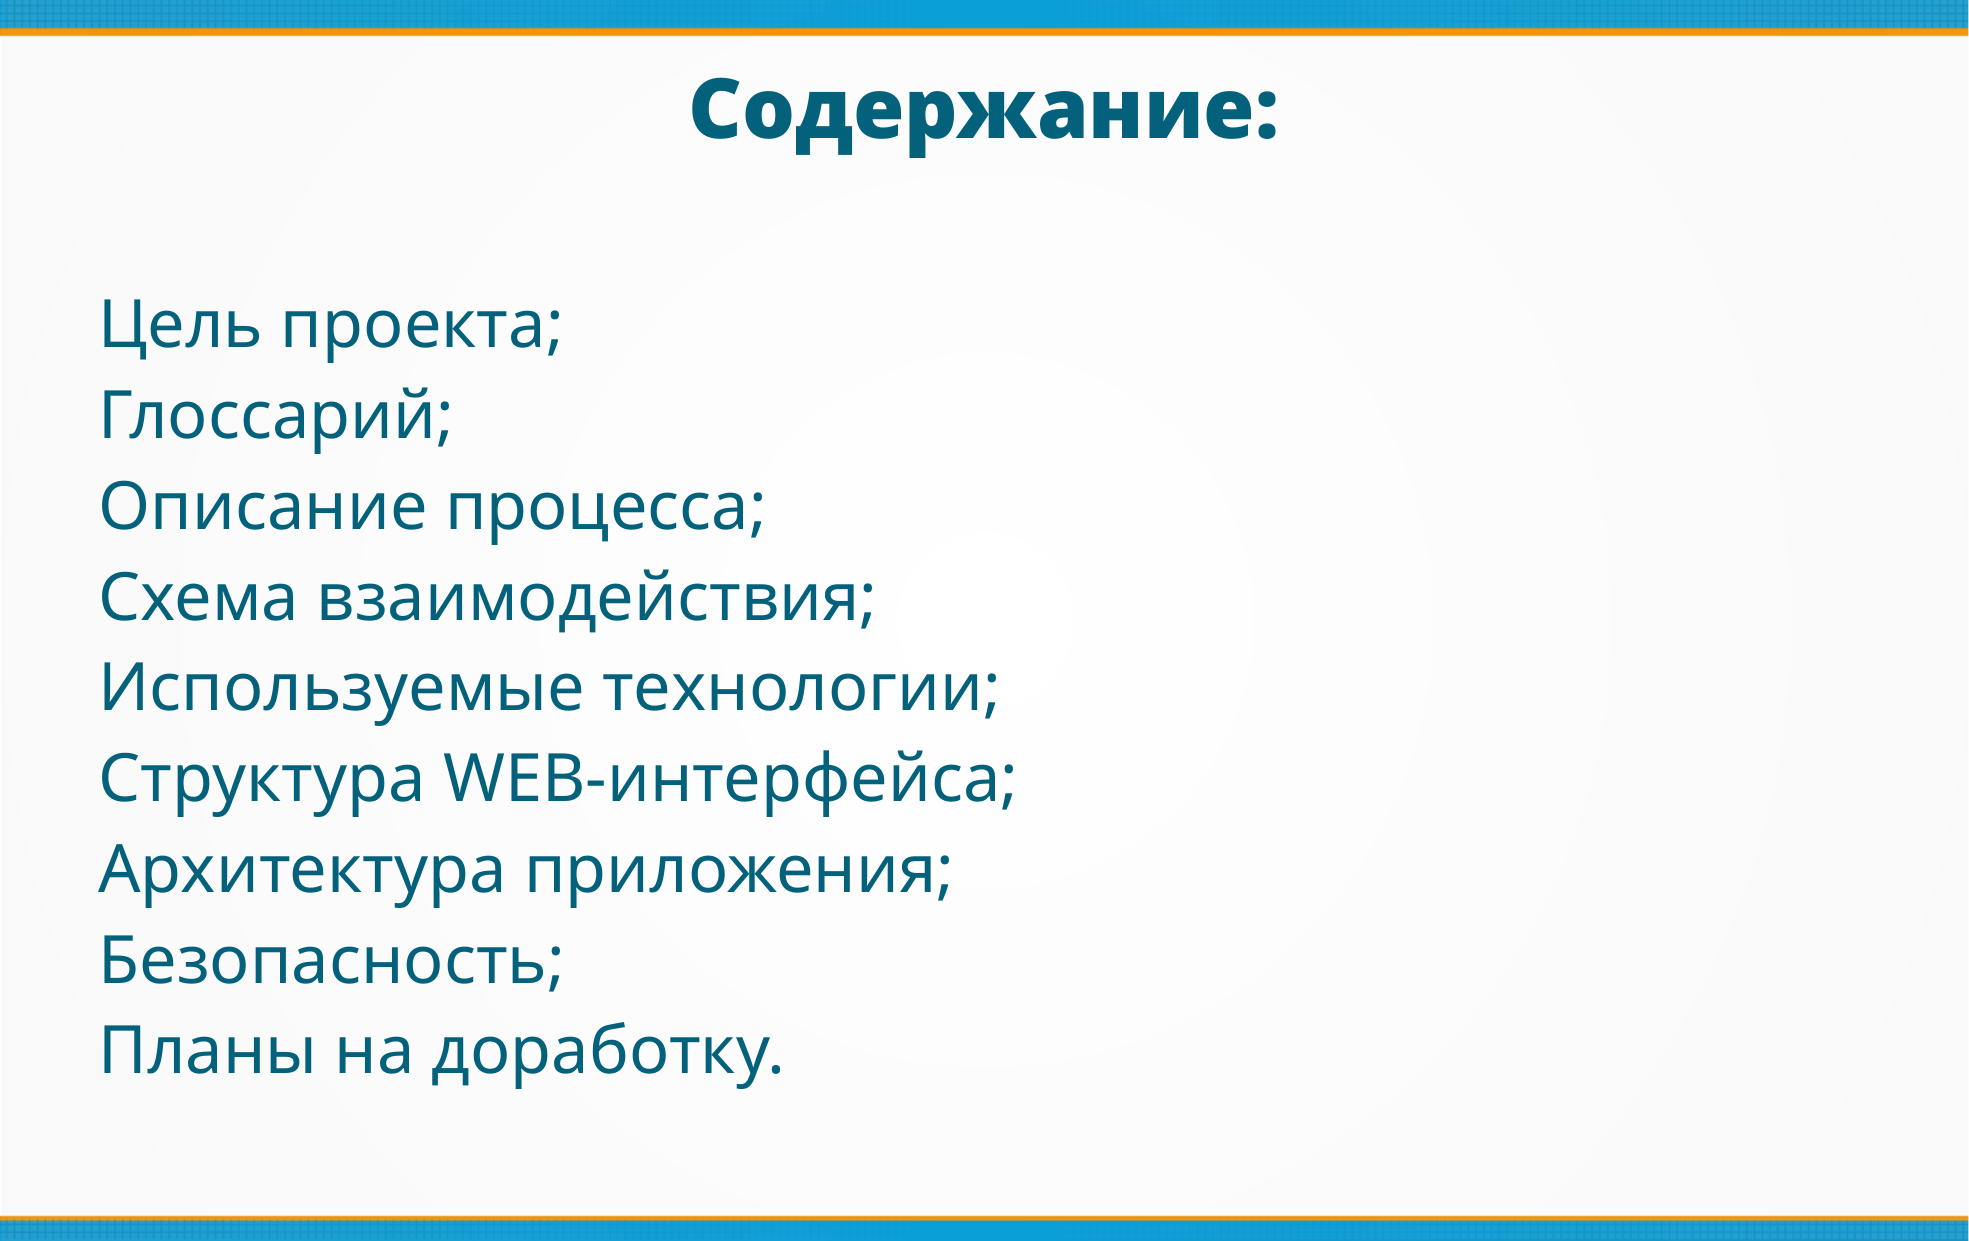

# Содержание:
Цель проекта;
Глоссарий;
Описание процесса;
Схема взаимодействия;
Используемые технологии;
Структура WEB-интерфейса;
Архитектура приложения;
Безопасность;
Планы на доработку.